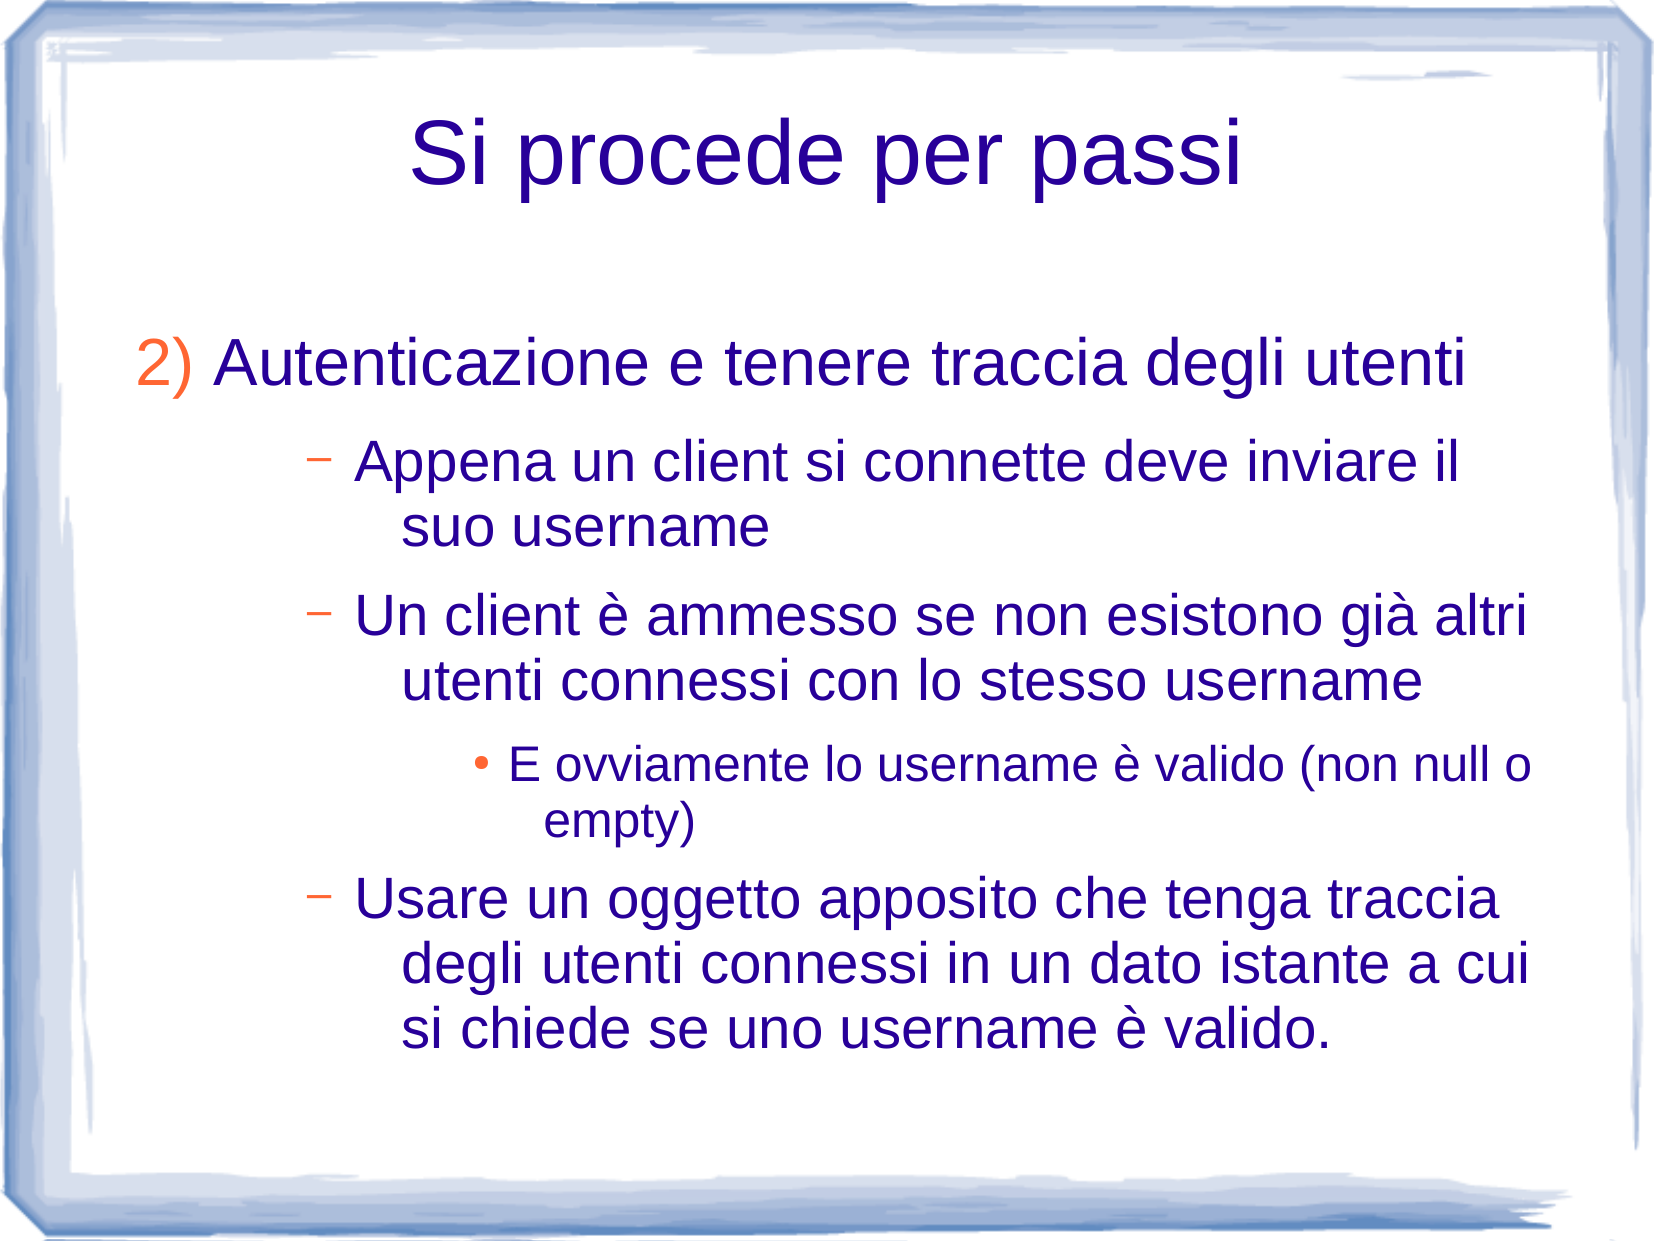

# Si procede per passi
 Autenticazione e tenere traccia degli utenti
Appena un client si connette deve inviare il suo username
Un client è ammesso se non esistono già altri utenti connessi con lo stesso username
E ovviamente lo username è valido (non null o empty)
Usare un oggetto apposito che tenga traccia degli utenti connessi in un dato istante a cui si chiede se uno username è valido.